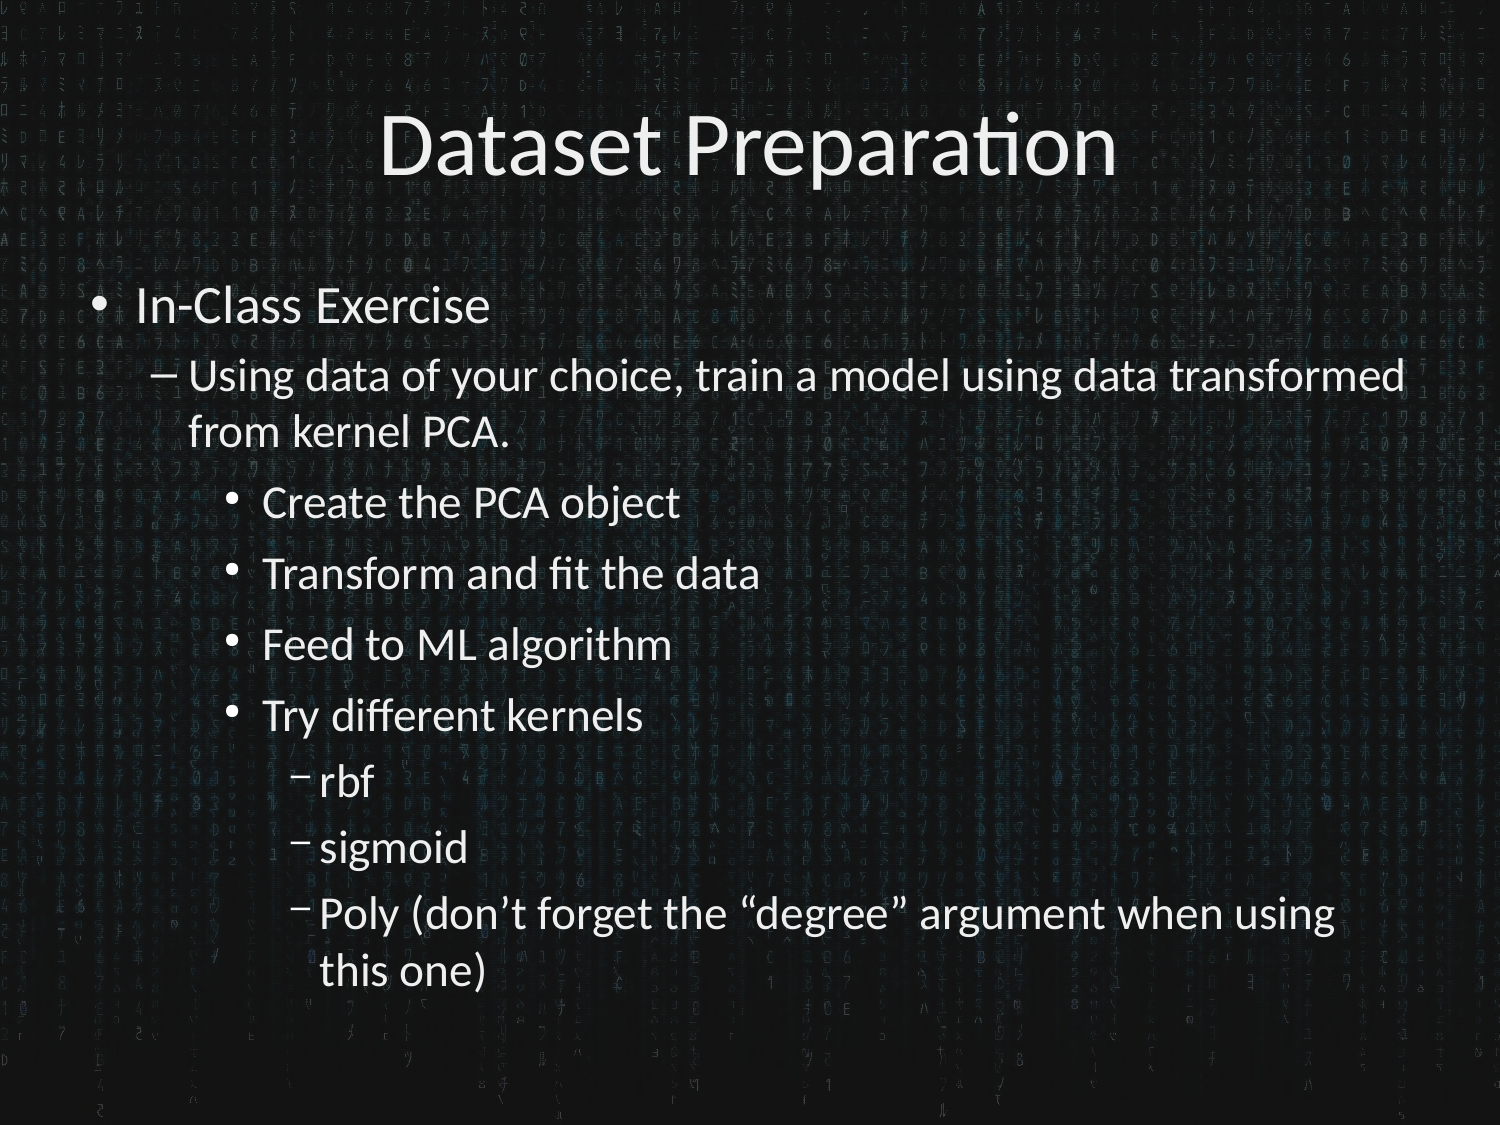

# Dataset Preparation
In-Class Exercise
Using data of your choice, train a model using data transformed from kernel PCA.
Create the PCA object
Transform and fit the data
Feed to ML algorithm
Try different kernels
rbf
sigmoid
Poly (don’t forget the “degree” argument when using this one)